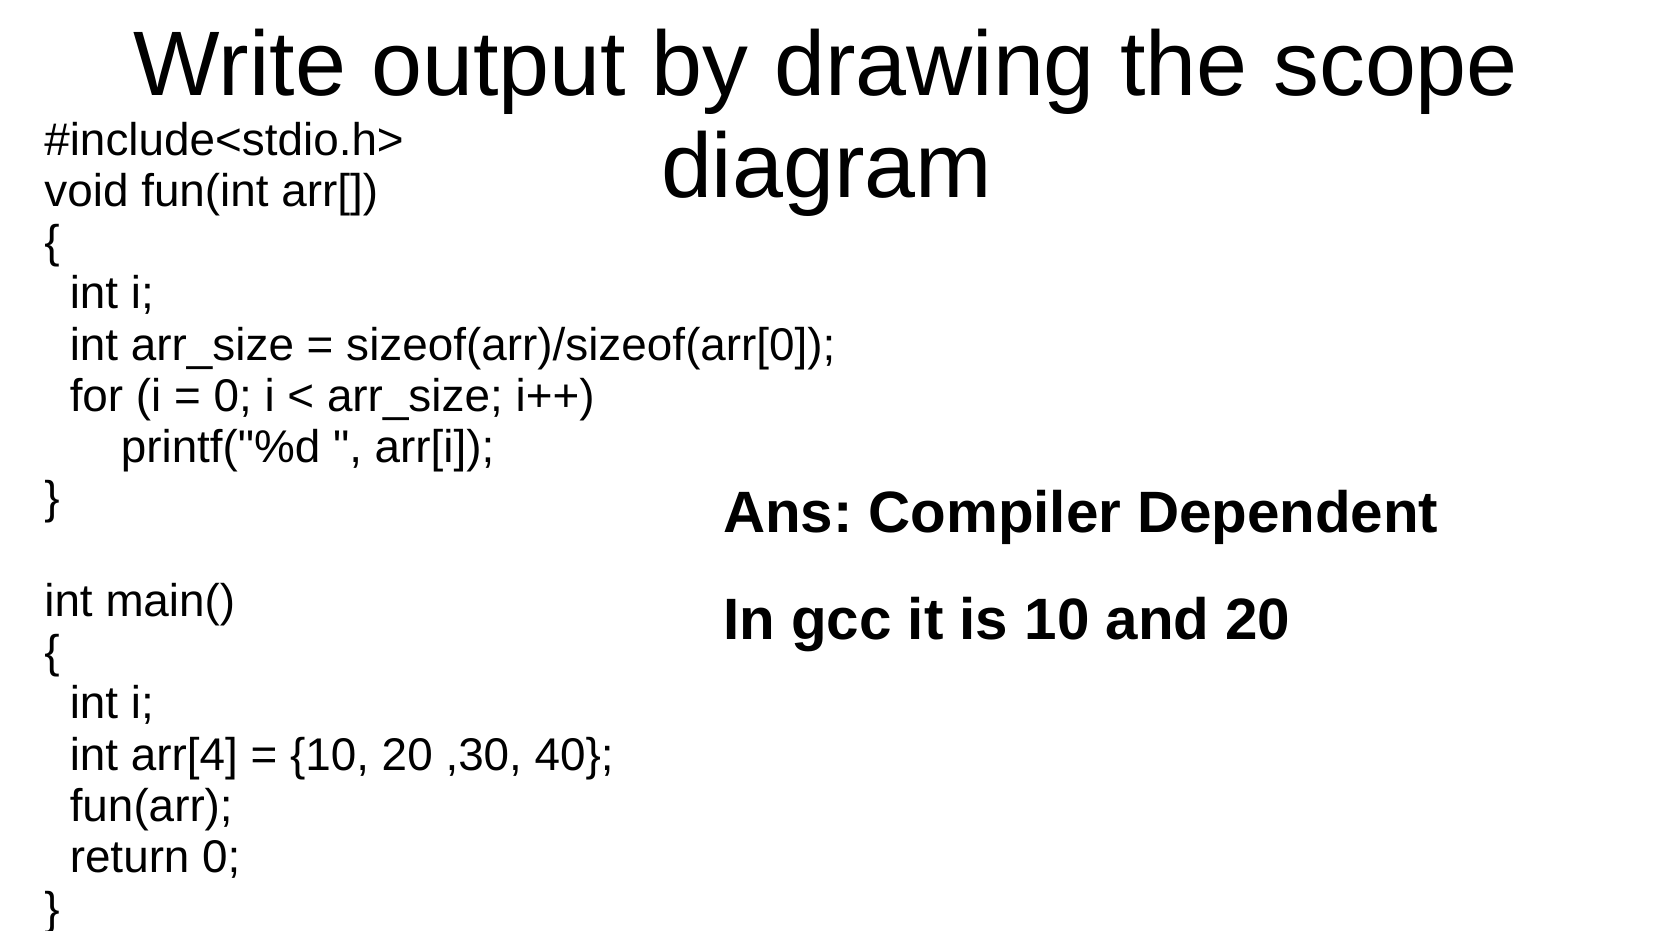

# Write output by drawing the scope diagram
#include<stdio.h>
void fun(int arr[])
{
 int i;
 int arr_size = sizeof(arr)/sizeof(arr[0]);
 for (i = 0; i < arr_size; i++)
 printf("%d ", arr[i]);
}
int main()
{
 int i;
 int arr[4] = {10, 20 ,30, 40};
 fun(arr);
 return 0;
}
Ans: Compiler Dependent
In gcc it is 10 and 20